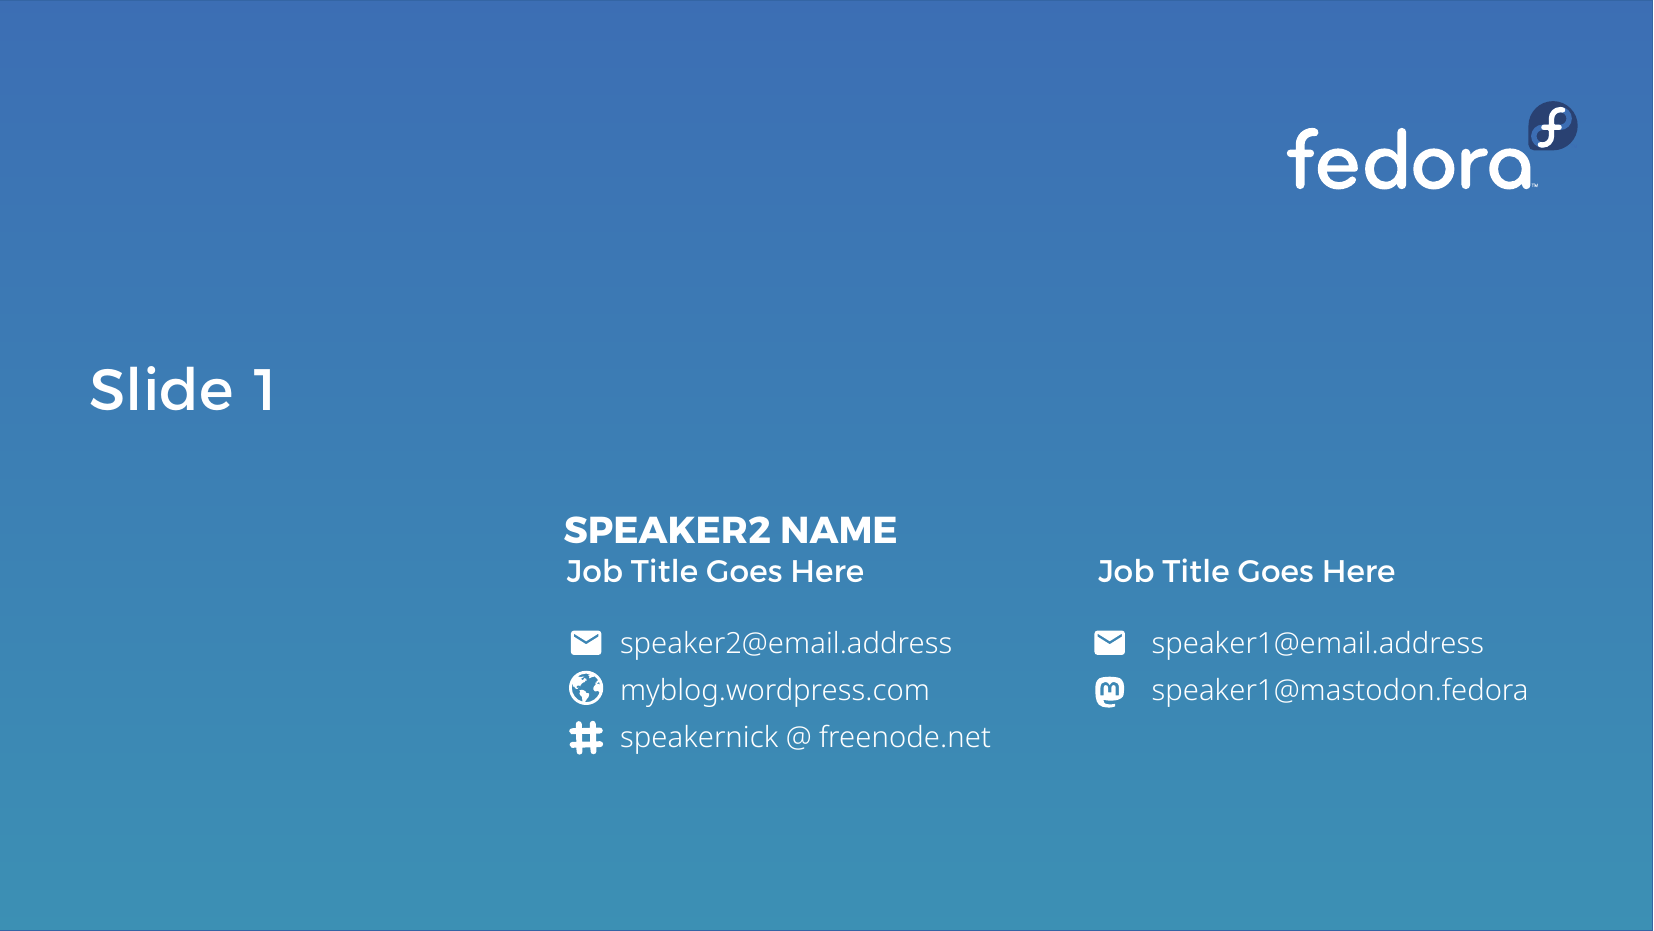

#
Speaker2 Name
Job Title Goes Here
Job Title Goes Here
speaker1@email.address
speaker2@email.address
speaker1@mastodon.fedora
myblog.wordpress.com
Speakernick @ freenode.net
Extra icons: